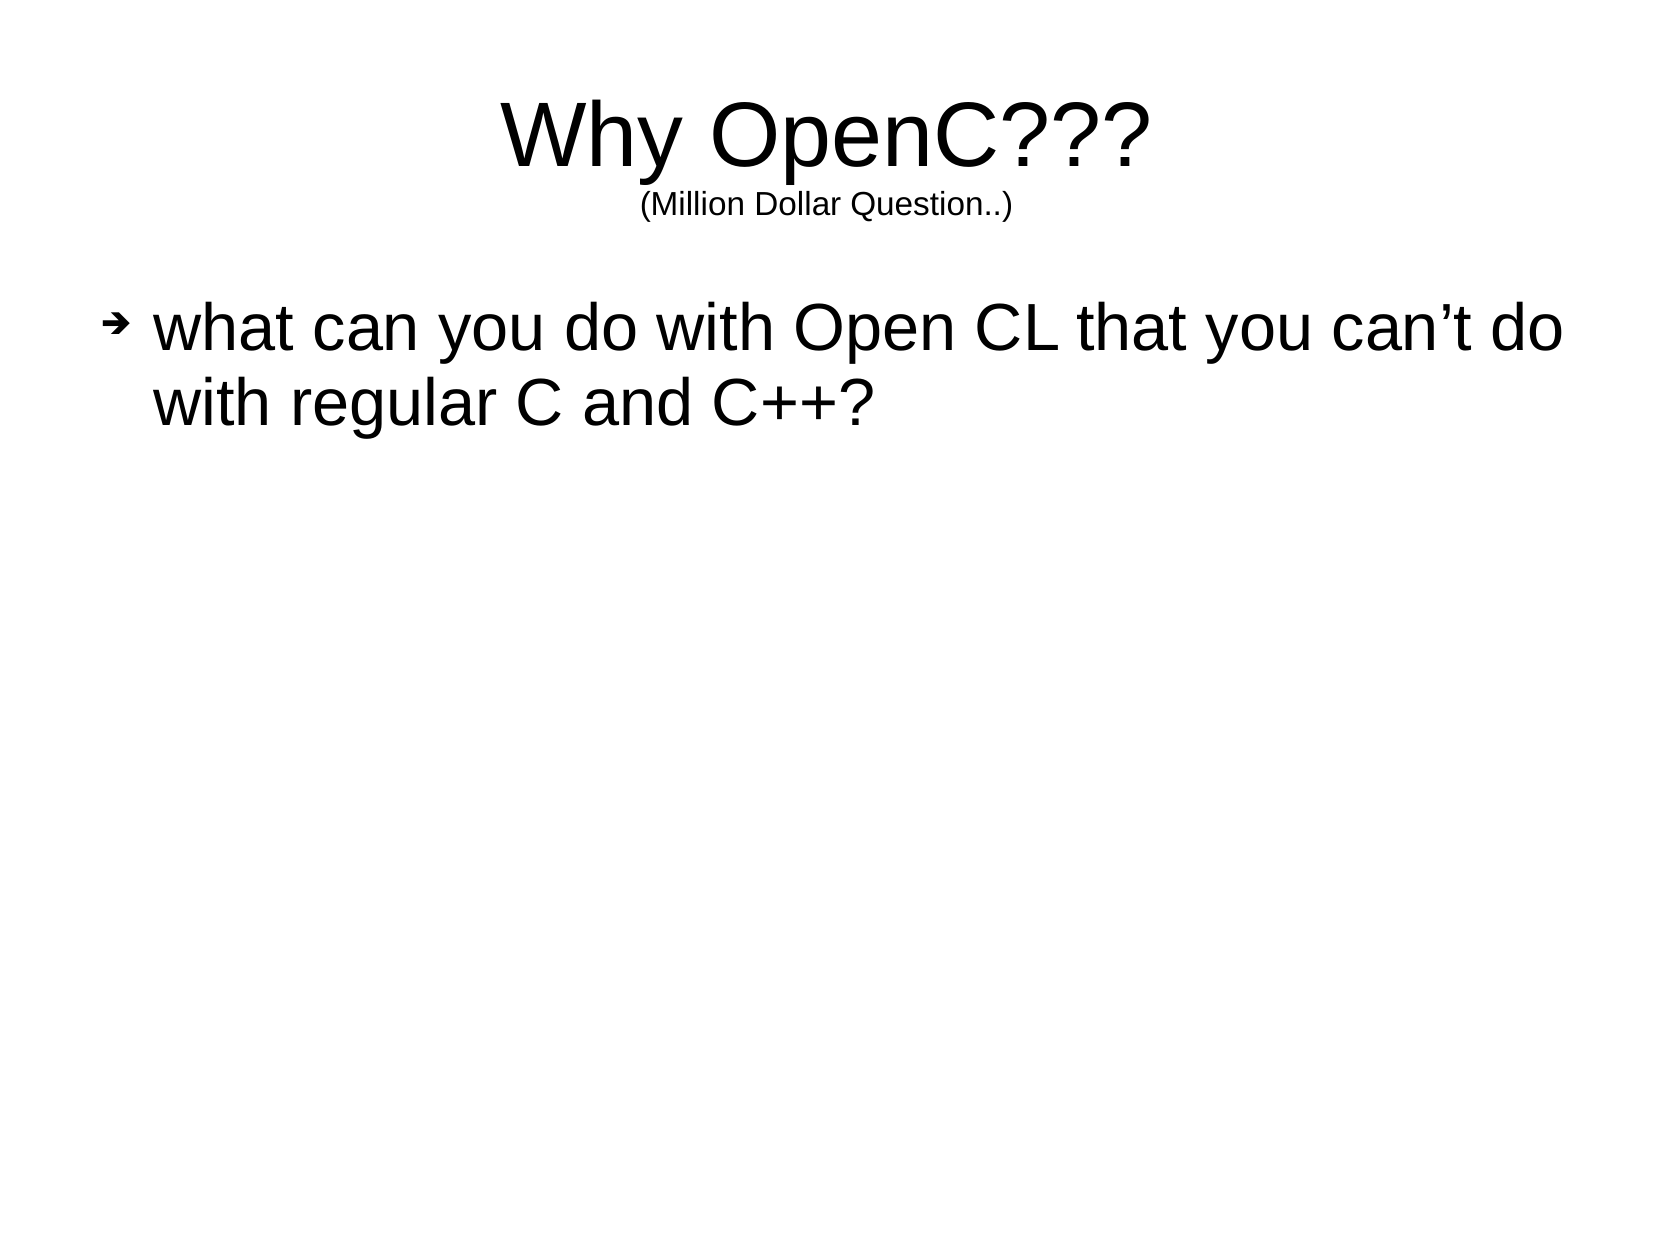

# Why OpenC??? (Million Dollar Question..)
what can you do with Open CL that you can’t do with regular C and C++?